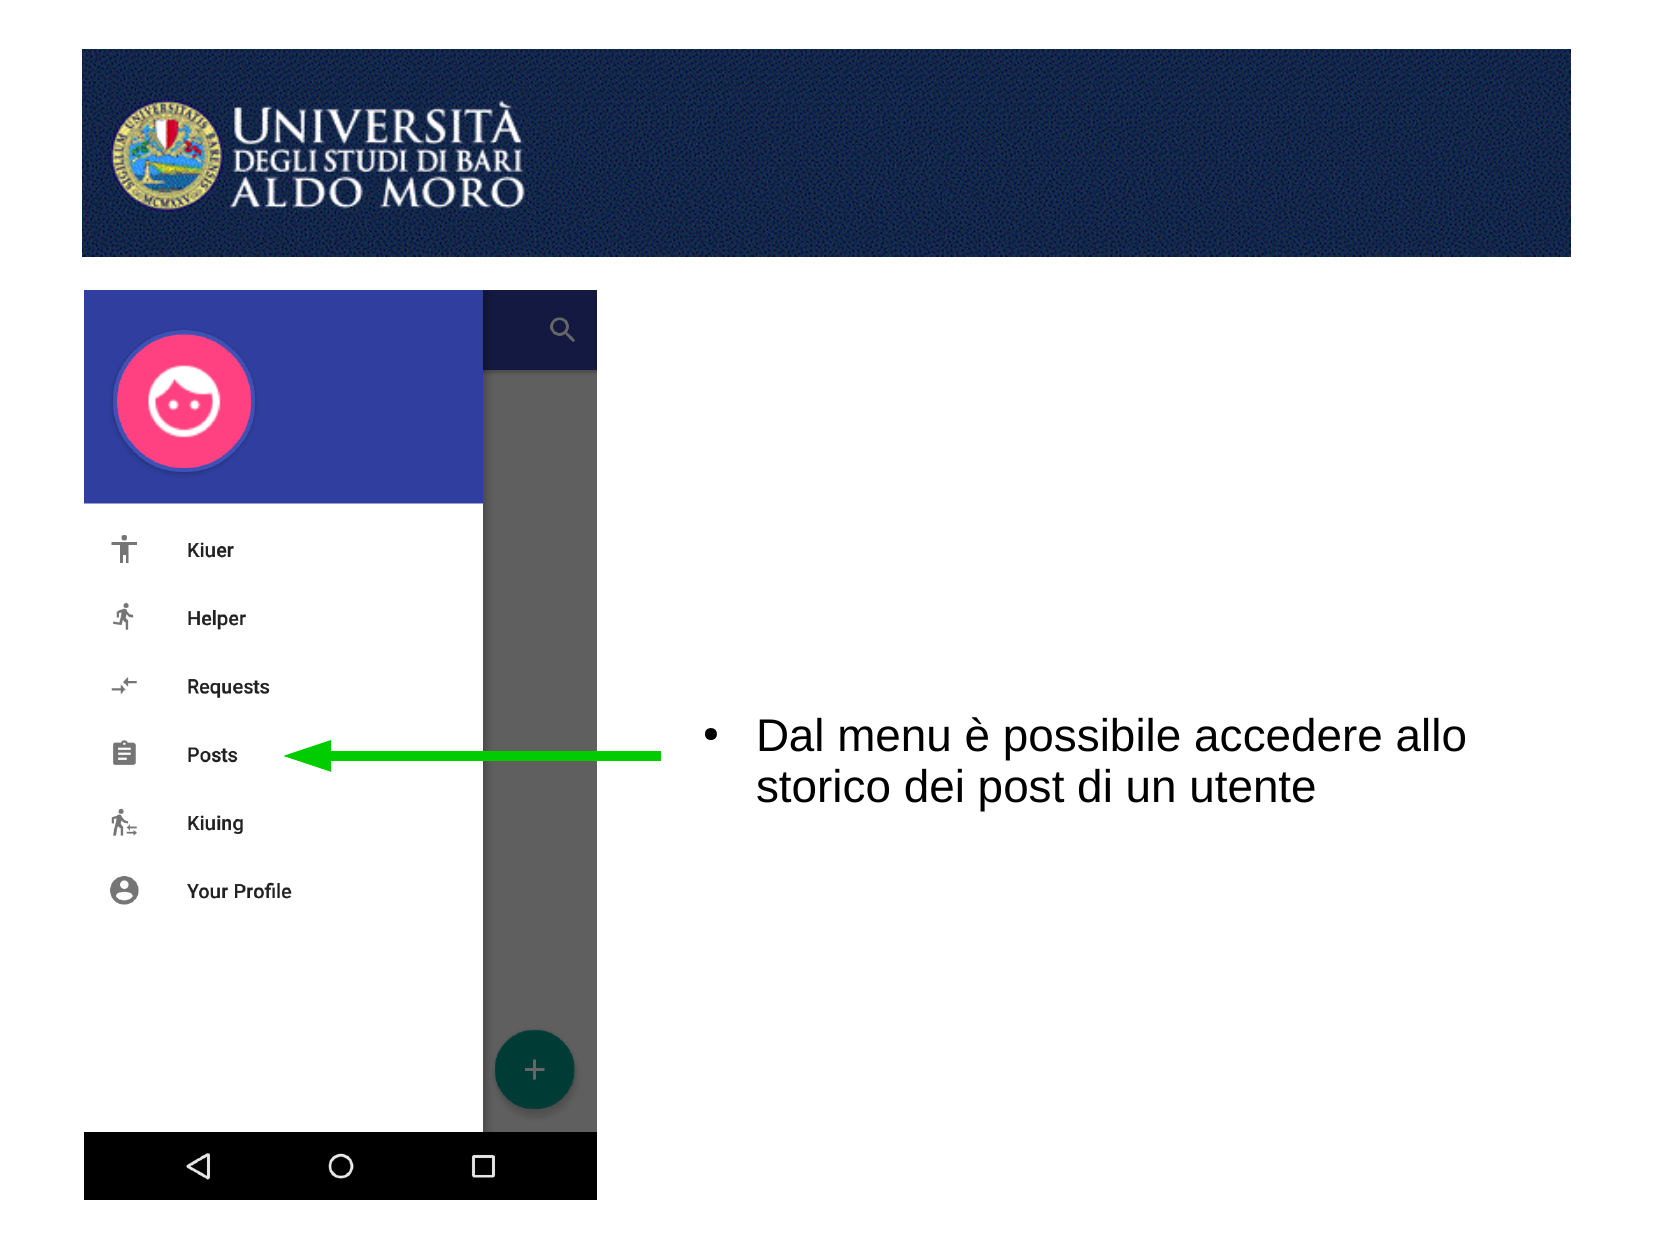

#
Dal menu è possibile accedere allo storico dei post di un utente